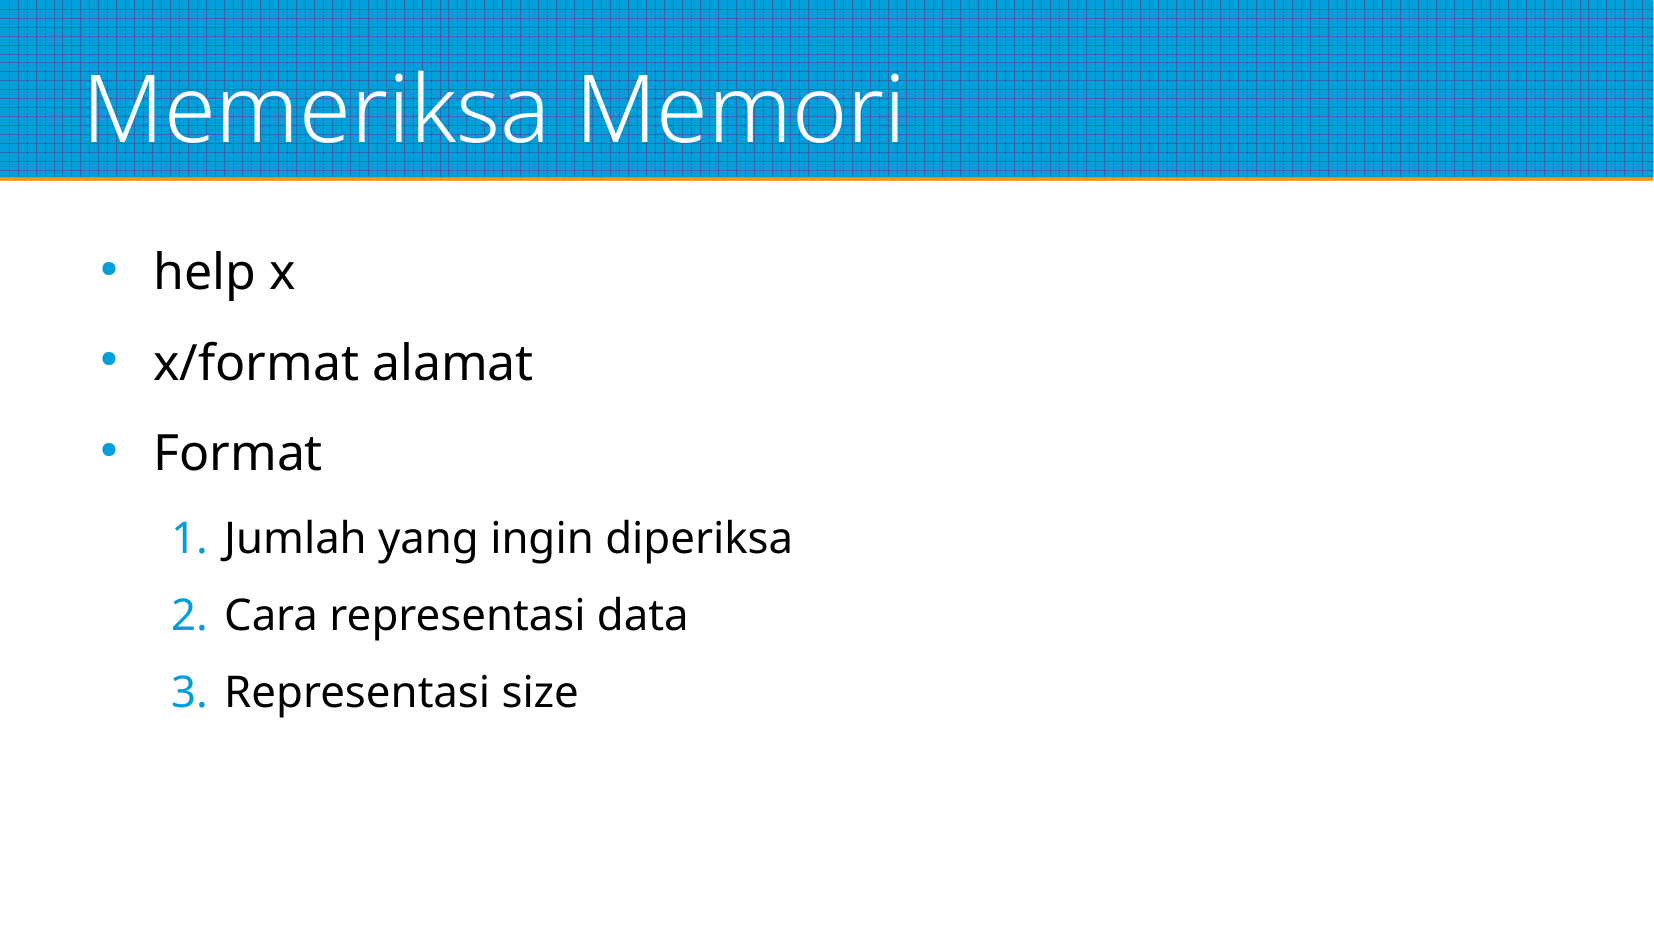

# Memeriksa Memori
help x
x/format alamat
Format
Jumlah yang ingin diperiksa
Cara representasi data
Representasi size